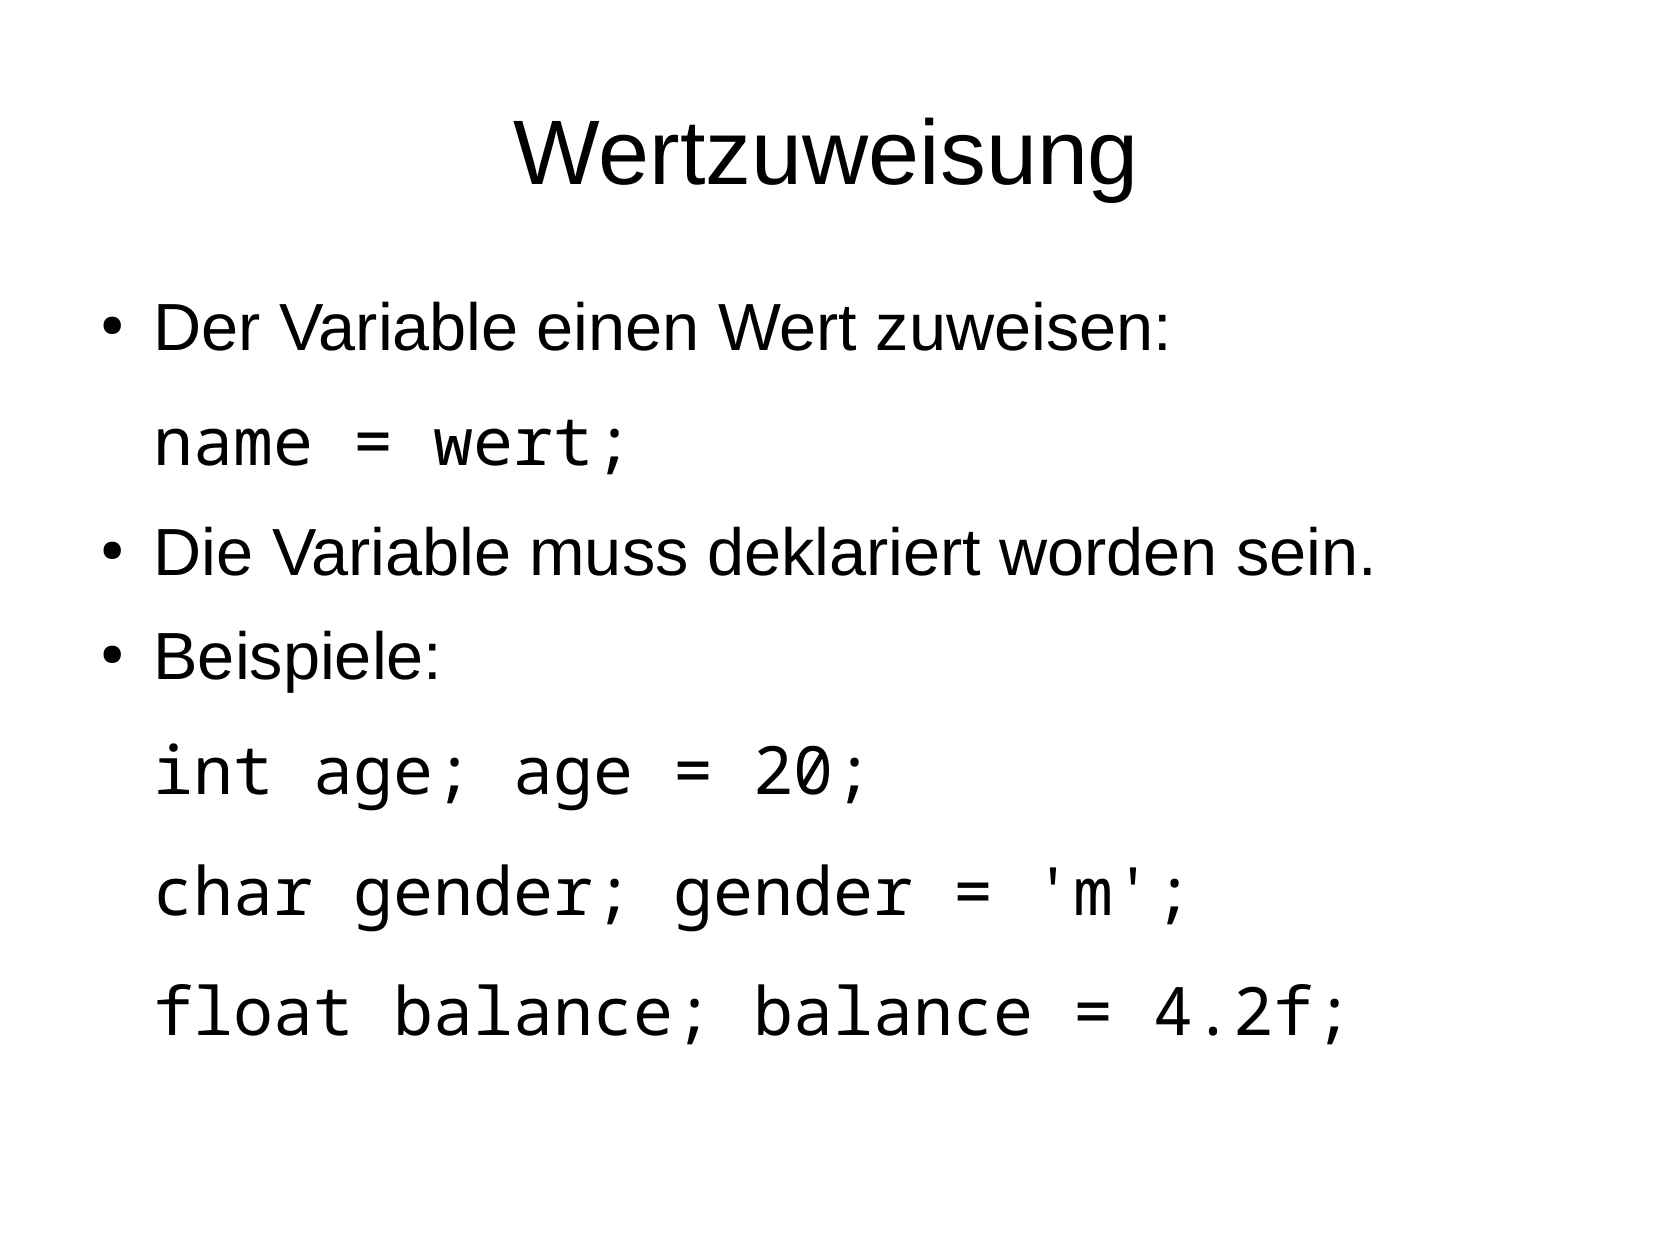

# Wertzuweisung
Der Variable einen Wert zuweisen:
name = wert;
Die Variable muss deklariert worden sein.
Beispiele:
int age; age = 20;
char gender; gender = 'm';
float balance; balance = 4.2f;